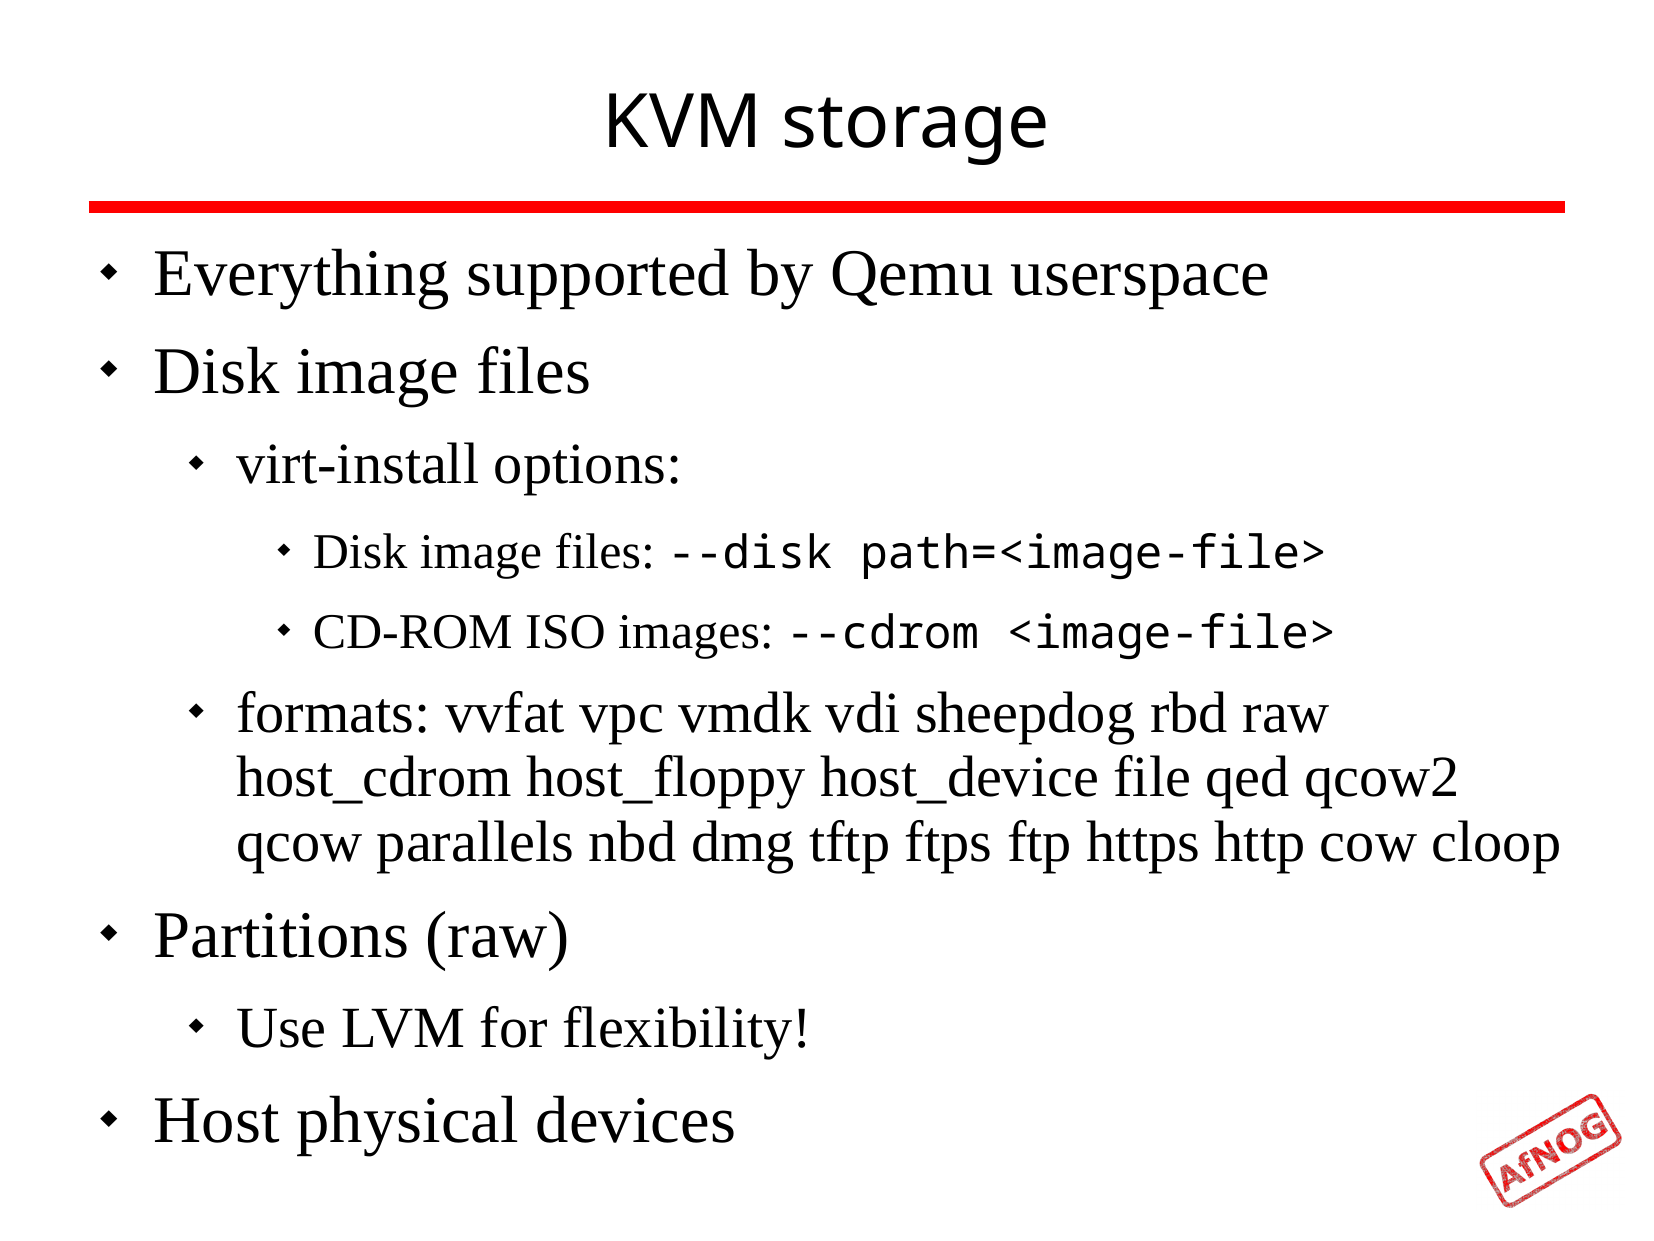

# KVM storage
Everything supported by Qemu userspace
Disk image files
virt-install options:
Disk image files: --disk path=<image-file>
CD-ROM ISO images: --cdrom <image-file>
formats: vvfat vpc vmdk vdi sheepdog rbd raw host_cdrom host_floppy host_device file qed qcow2 qcow parallels nbd dmg tftp ftps ftp https http cow cloop
Partitions (raw)
Use LVM for flexibility!
Host physical devices